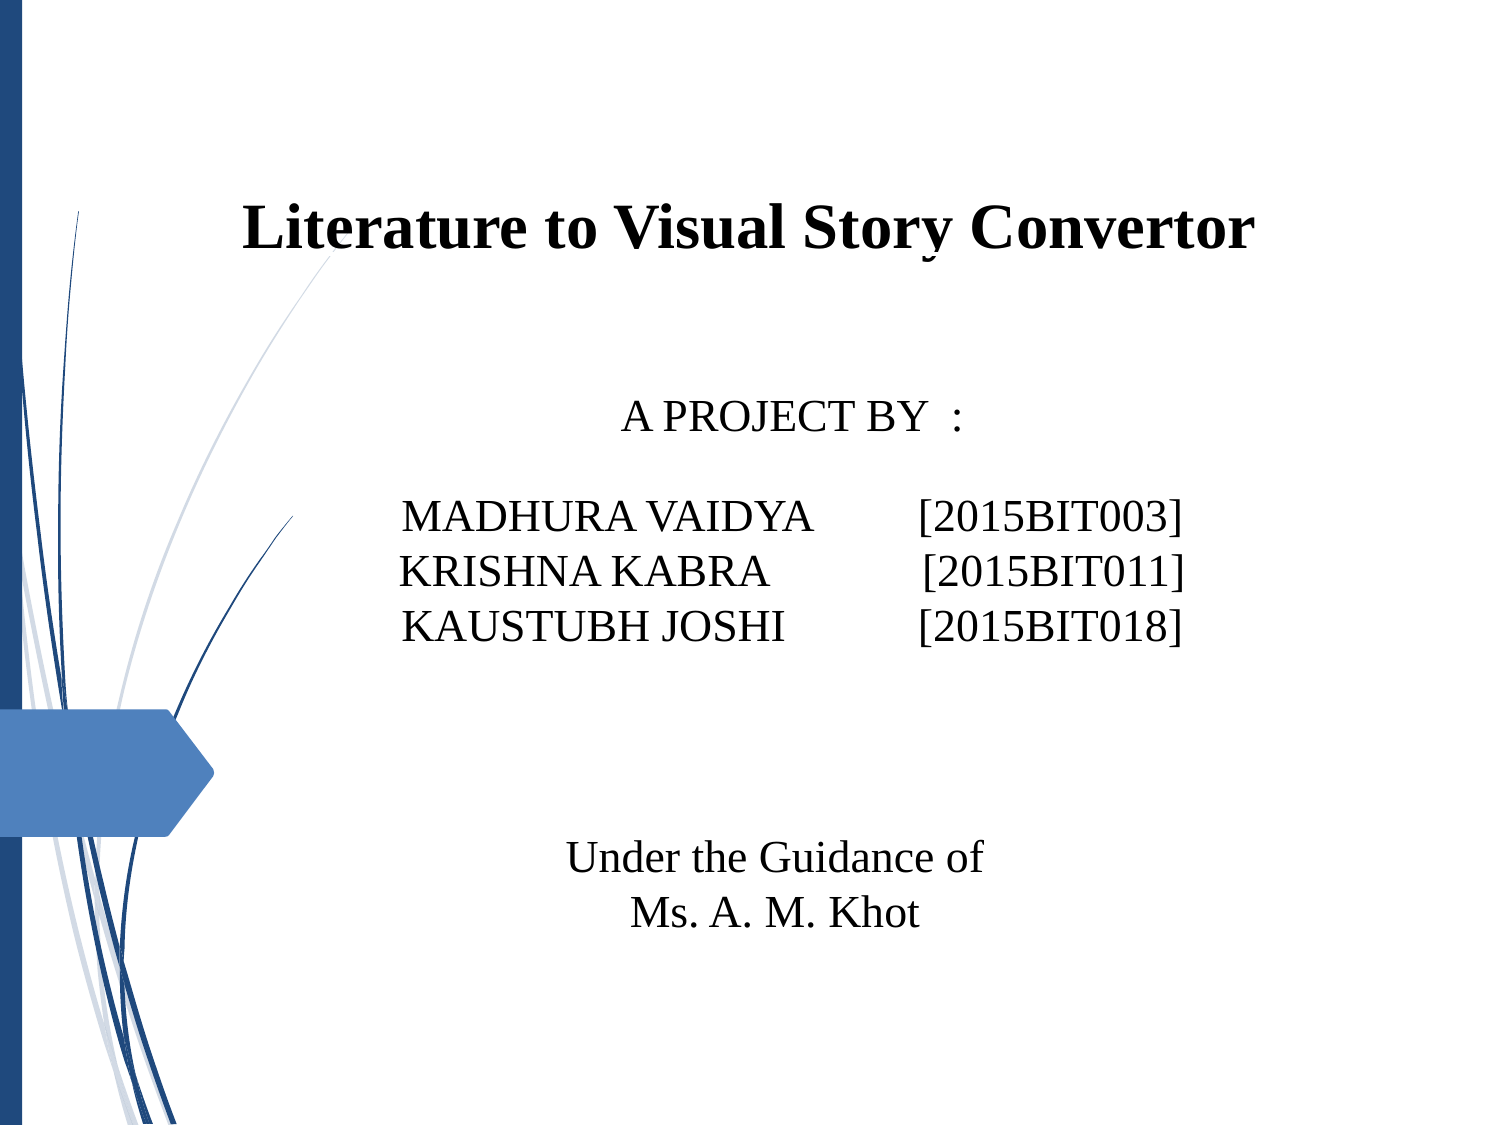

Literature to Visual Story Convertor
A PROJECT BY :
MADHURA VAIDYA 	[2015BIT003]
KRISHNA KABRA 	 [2015BIT011]
KAUSTUBH JOSHI 	[2015BIT018]
Under the Guidance of
Ms. A. M. Khot